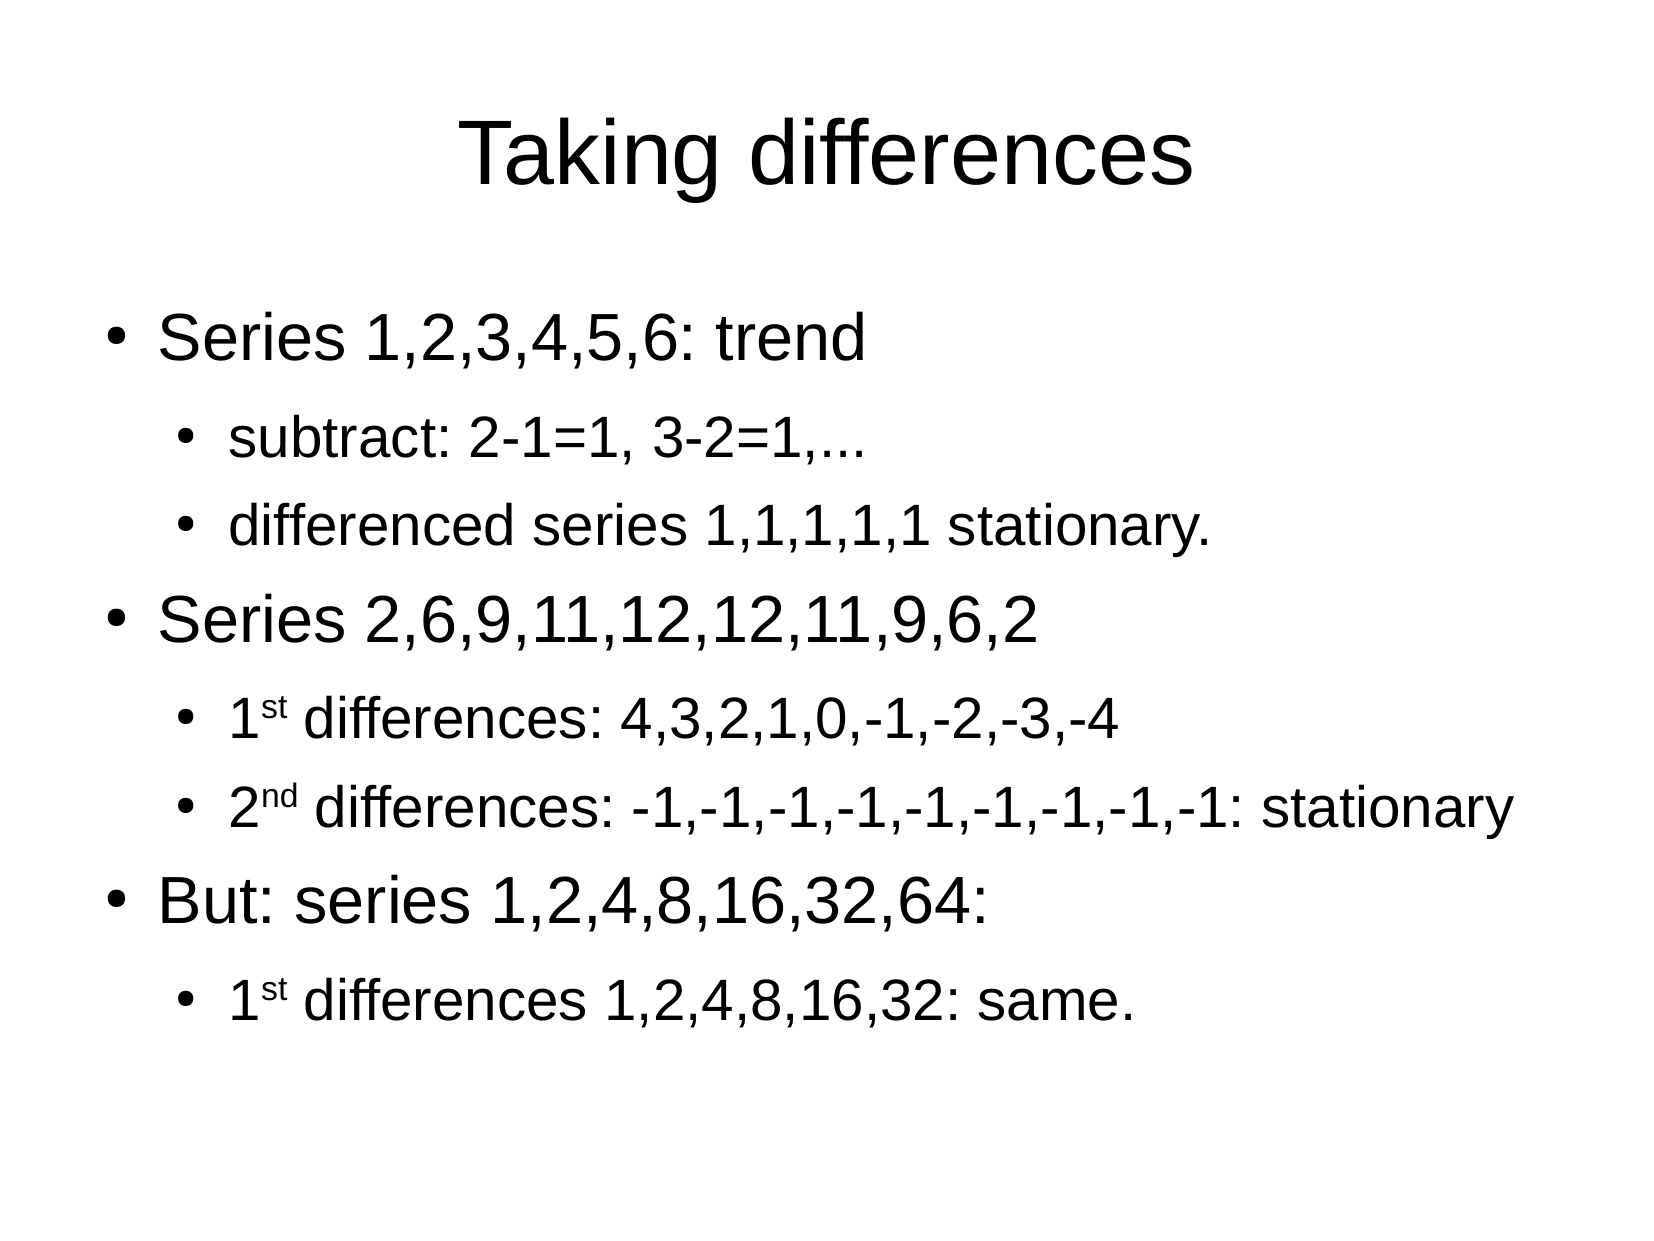

# Taking differences
Series 1,2,3,4,5,6: trend
subtract: 2-1=1, 3-2=1,...
differenced series 1,1,1,1,1 stationary.
Series 2,6,9,11,12,12,11,9,6,2
1st differences: 4,3,2,1,0,-1,-2,-3,-4
2nd differences: -1,-1,-1,-1,-1,-1,-1,-1,-1: stationary
But: series 1,2,4,8,16,32,64:
1st differences 1,2,4,8,16,32: same.